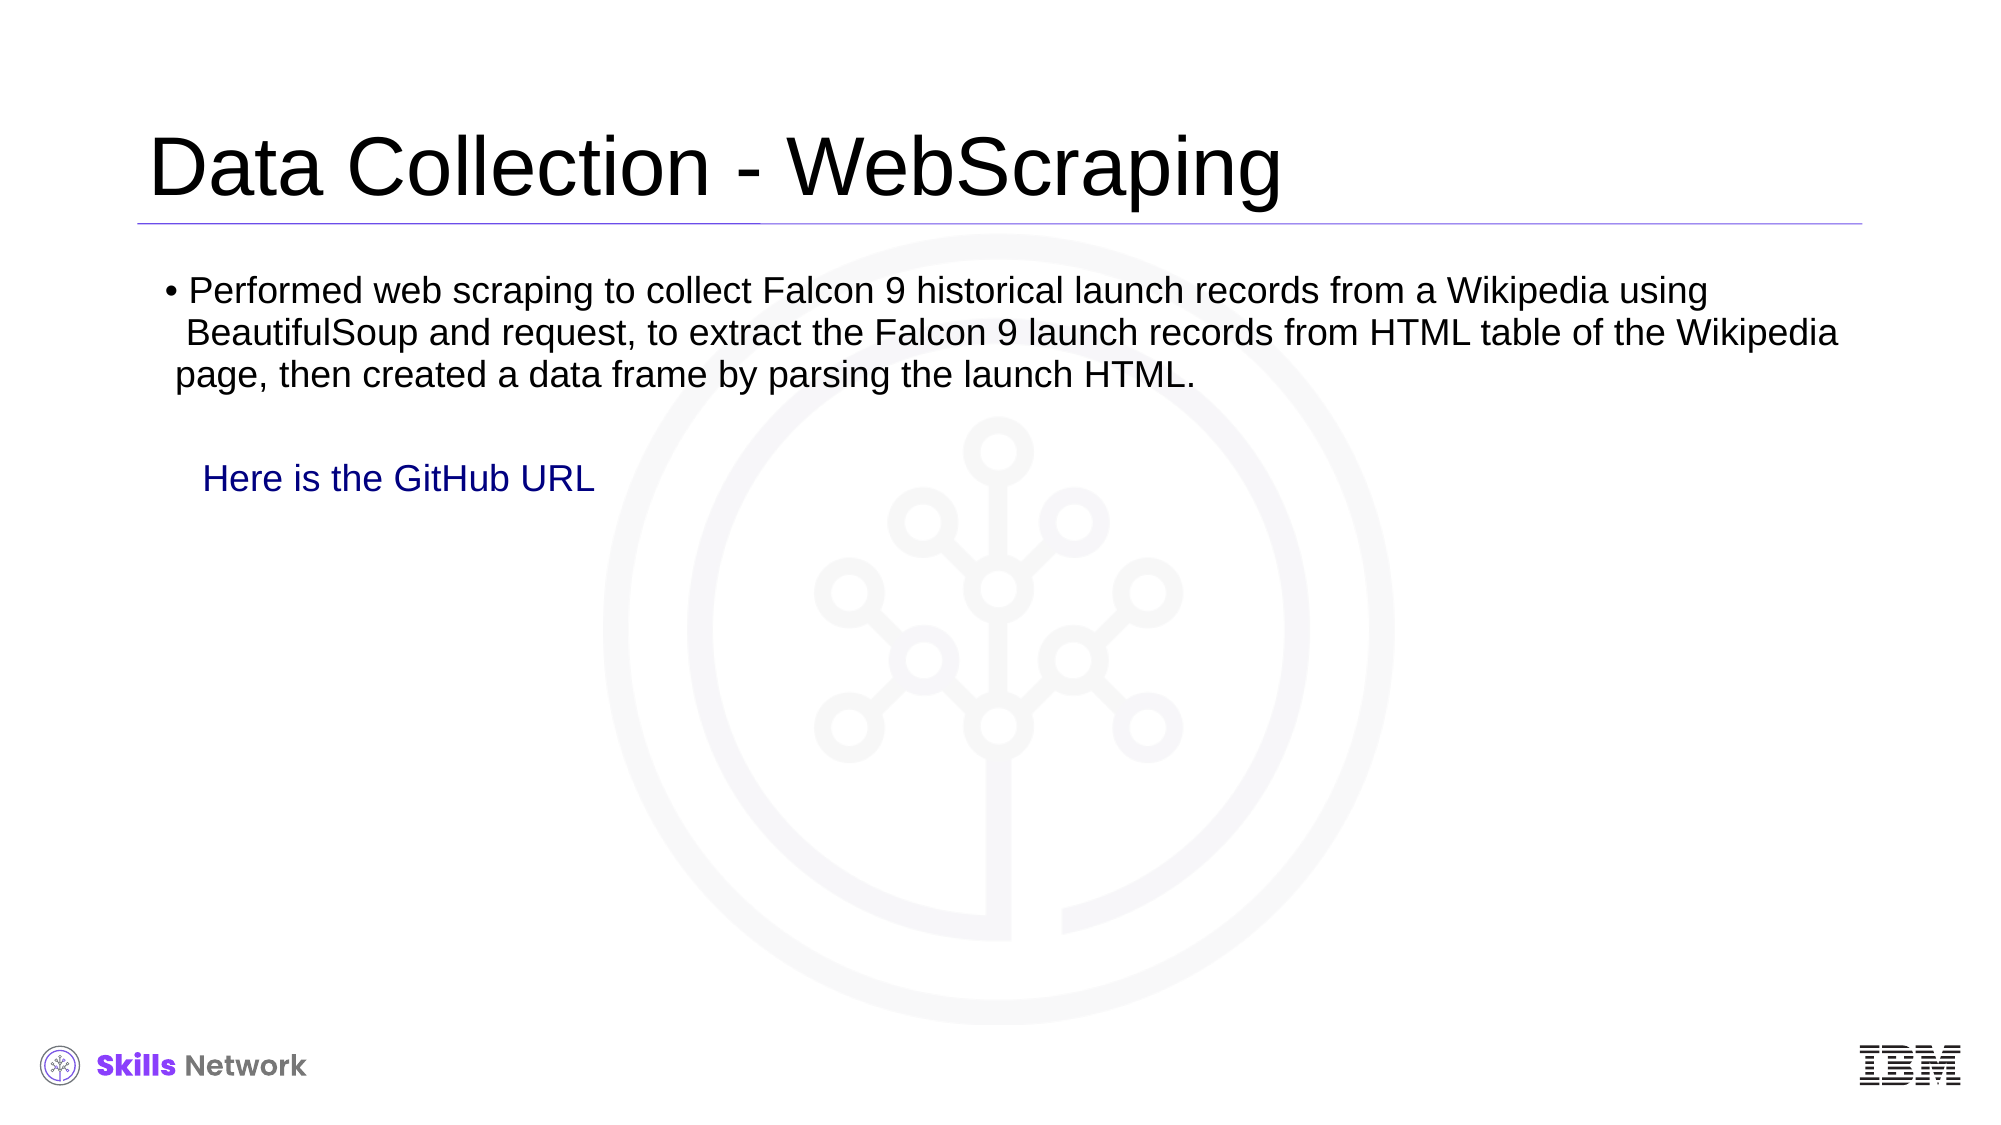

Data Collection - WebScraping
• Performed web scraping to collect Falcon 9 historical launch records from a Wikipedia using
 BeautifulSoup and request, to extract the Falcon 9 launch records from HTML table of the Wikipedia page, then created a data frame by parsing the launch HTML.
Here is the GitHub URL